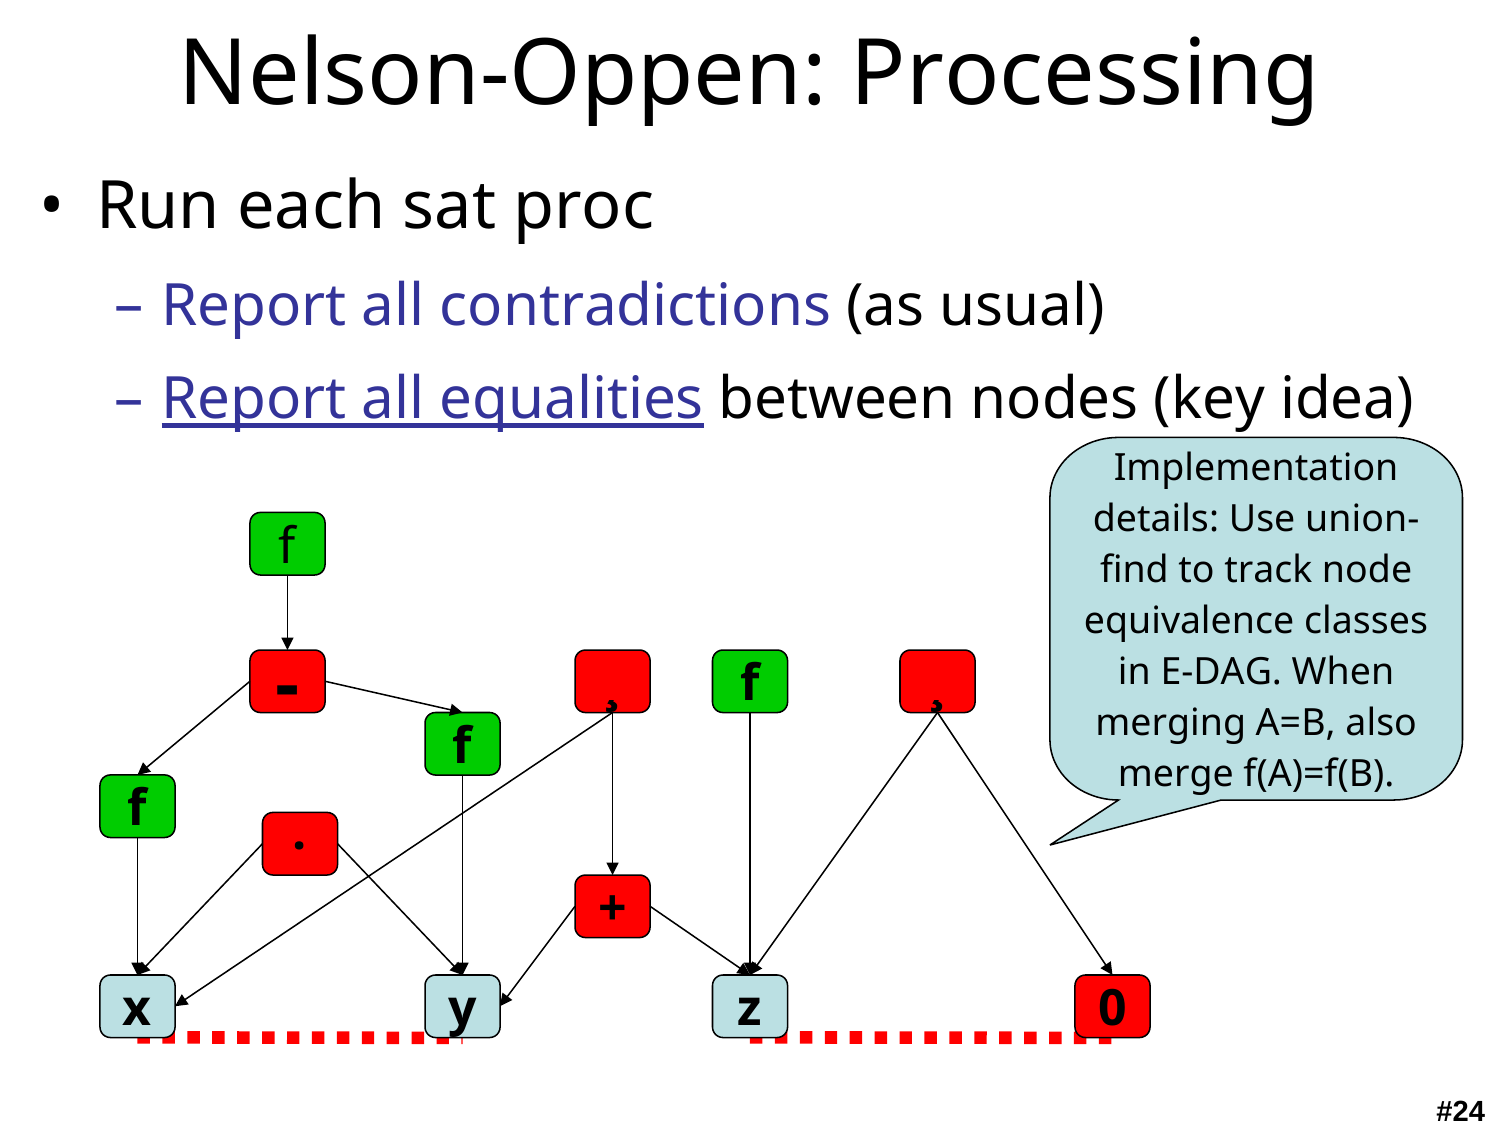

# Nelson-Oppen: Processing
Run each sat proc
Report all contradictions (as usual)
Report all equalities between nodes (key idea)
Implementation details: Use union-find to track node equivalence classes in E-DAG. When merging A=B, also merge f(A)=f(B).
f
-
¸
f
¸
f
f
·
+
x
y
z
0
24